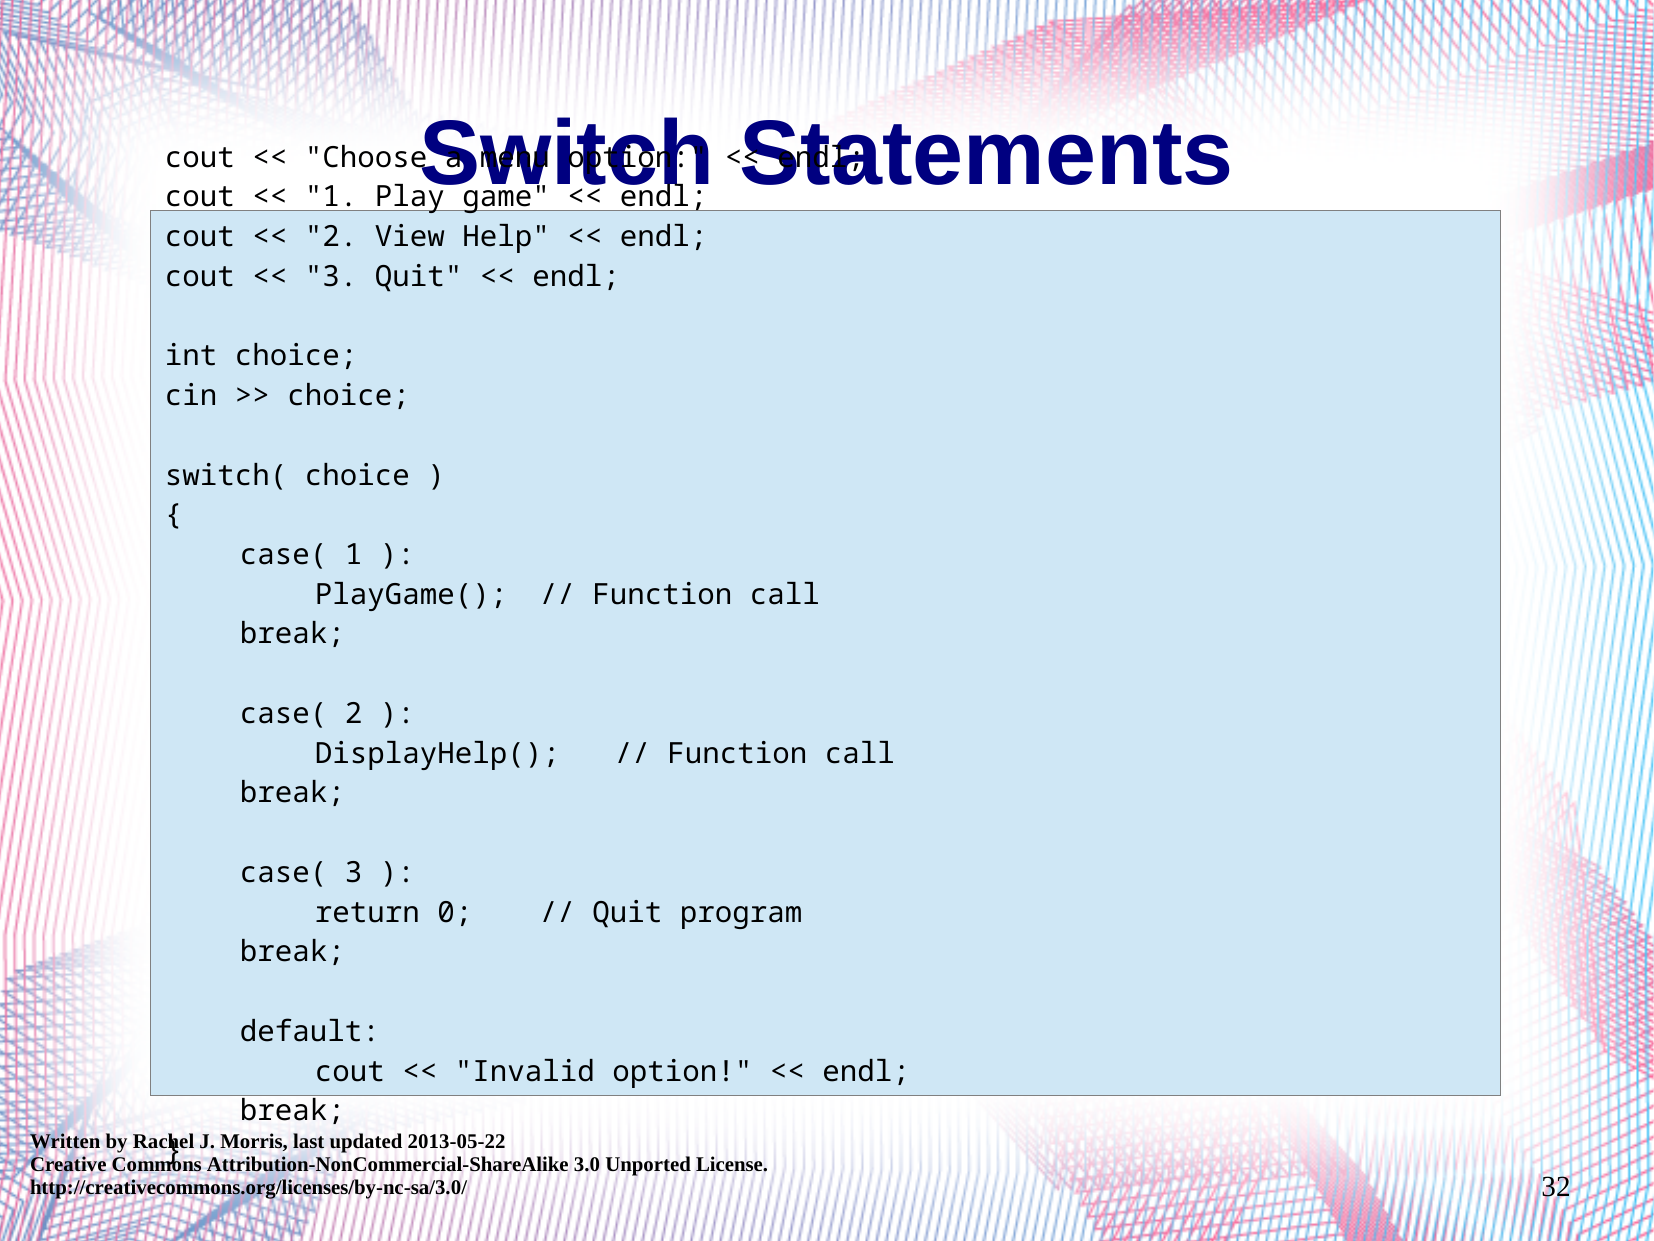

# Switch Statements
cout << "Choose a menu option:" << endl;
cout << "1. Play game" << endl;
cout << "2. View Help" << endl;
cout << "3. Quit" << endl;
int choice;
cin >> choice;
switch( choice )
{
	case( 1 ):
		PlayGame();	// Function call
	break;
	case( 2 ):
		DisplayHelp();	// Function call
	break;
	case( 3 ):
		return 0;	// Quit program
	break;
	default:
		cout << "Invalid option!" << endl;
	break;
}
32